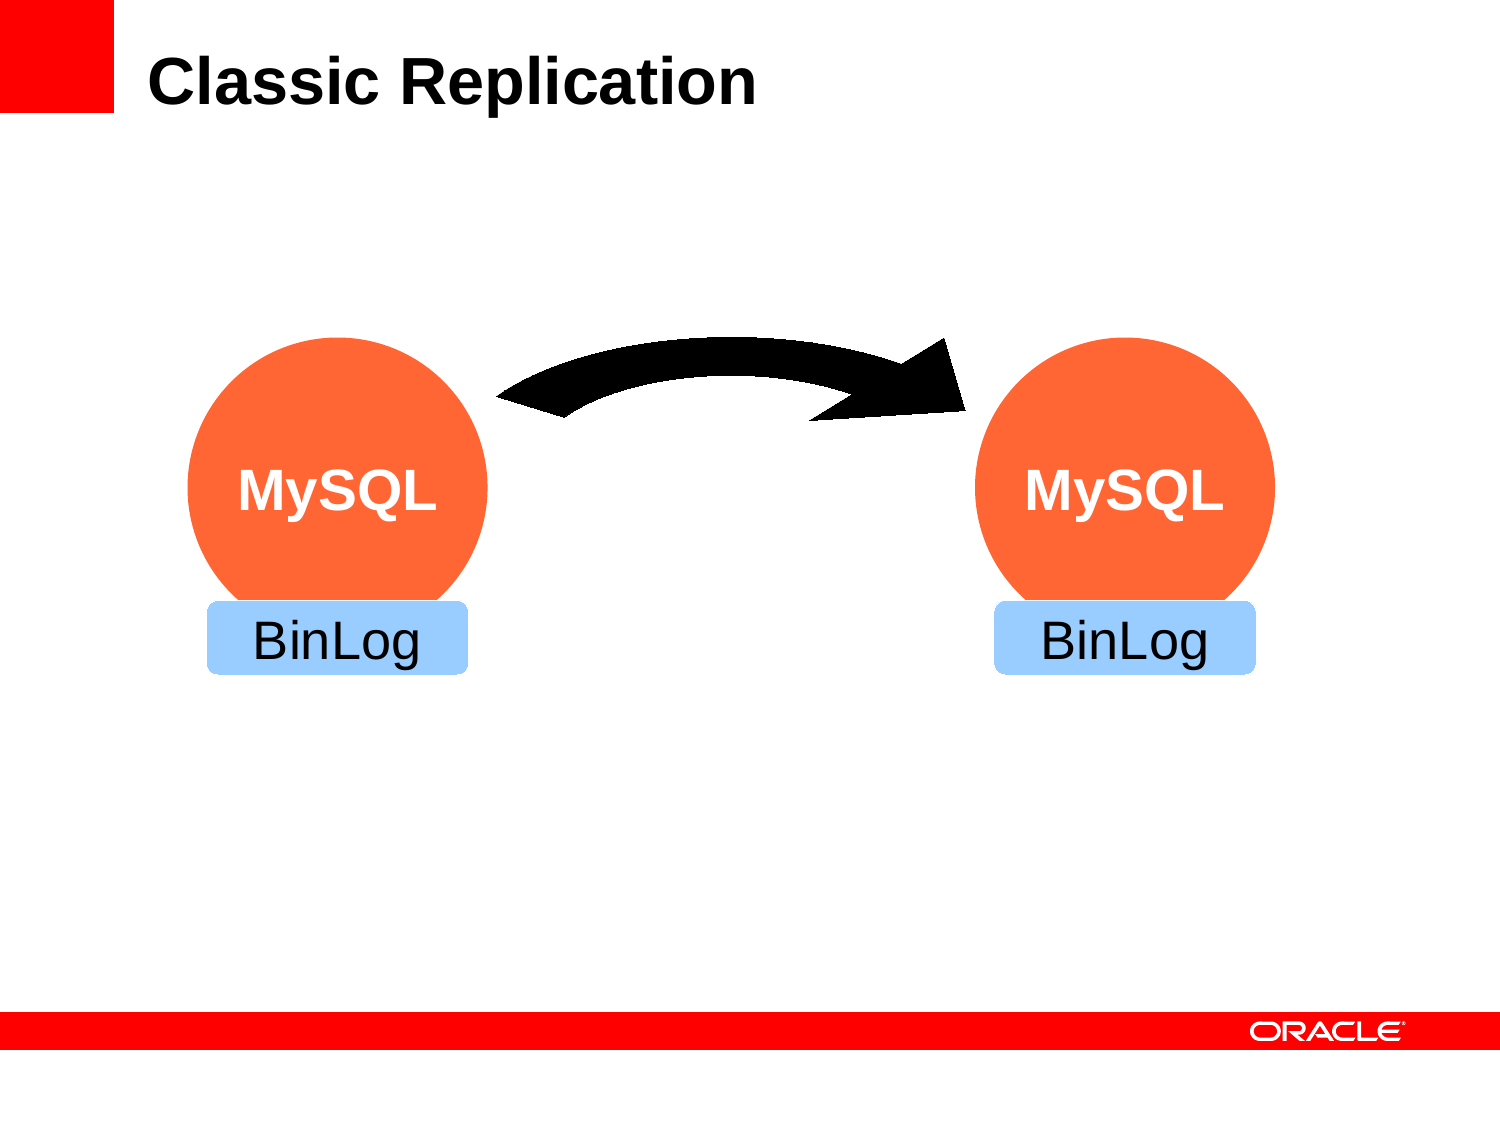

# Classic Replication
MySQL
BinLog
MySQL
BinLog